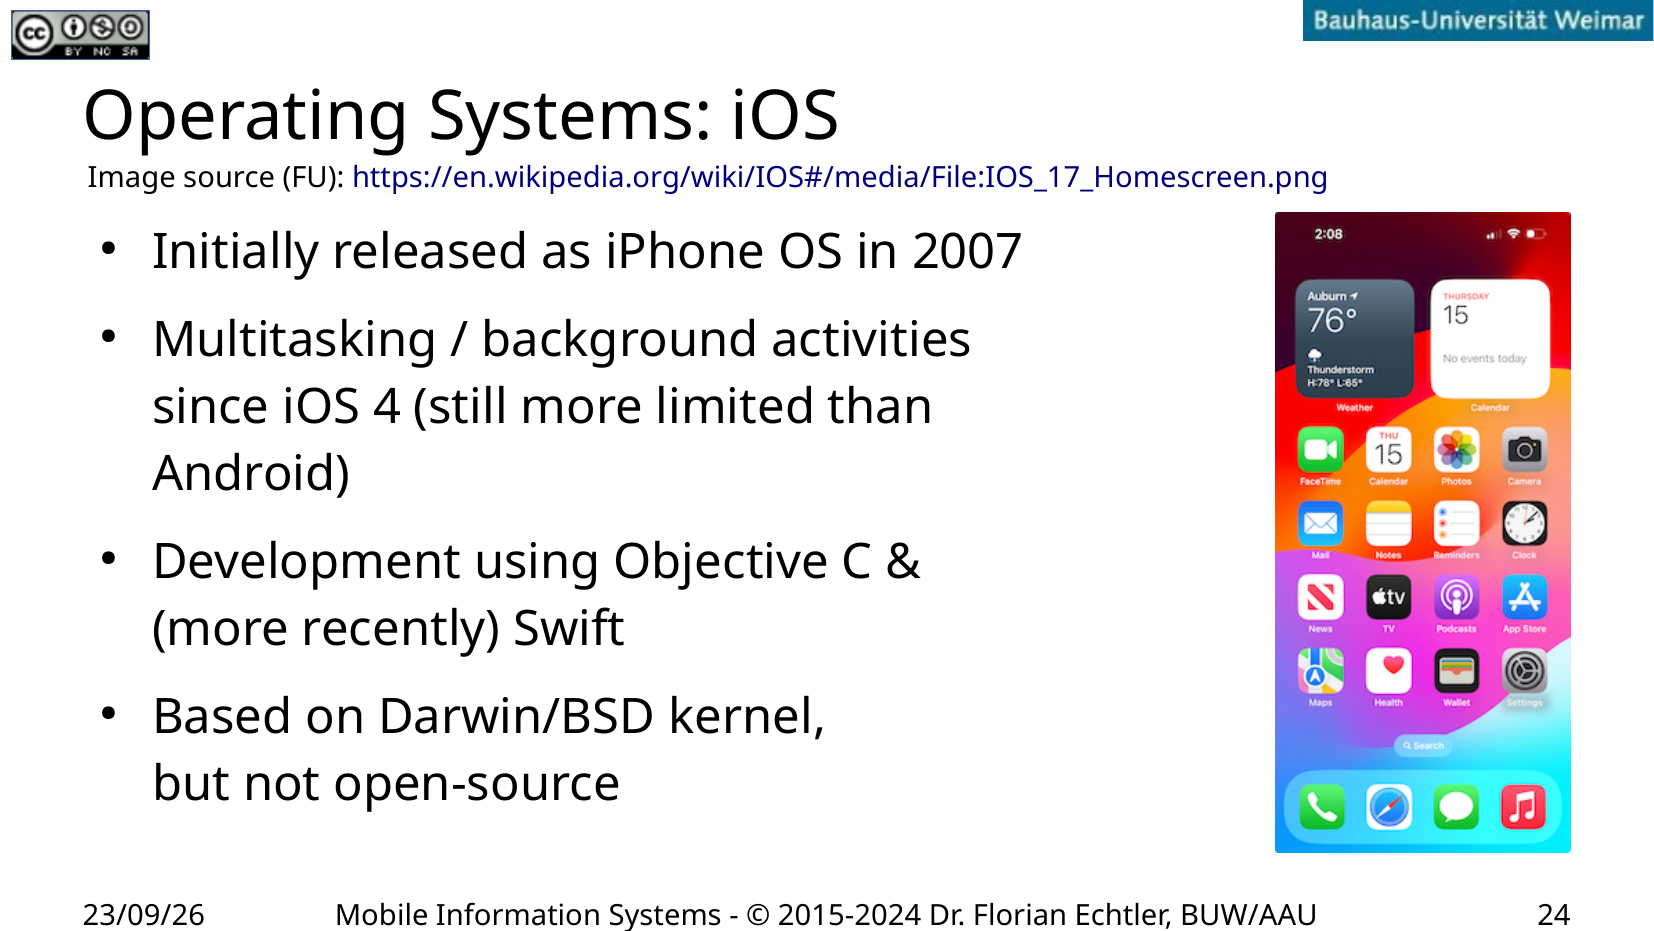

# Operating Systems: iOS
Image source (FU): https://en.wikipedia.org/wiki/IOS#/media/File:IOS_17_Homescreen.png
Initially released as iPhone OS in 2007
Multitasking / background activities since iOS 4 (still more limited than Android)
Development using Objective C & (more recently) Swift
Based on Darwin/BSD kernel, but not open-source
Mobile Information Systems - © 2015-2024 Dr. Florian Echtler, BUW/AAU
24